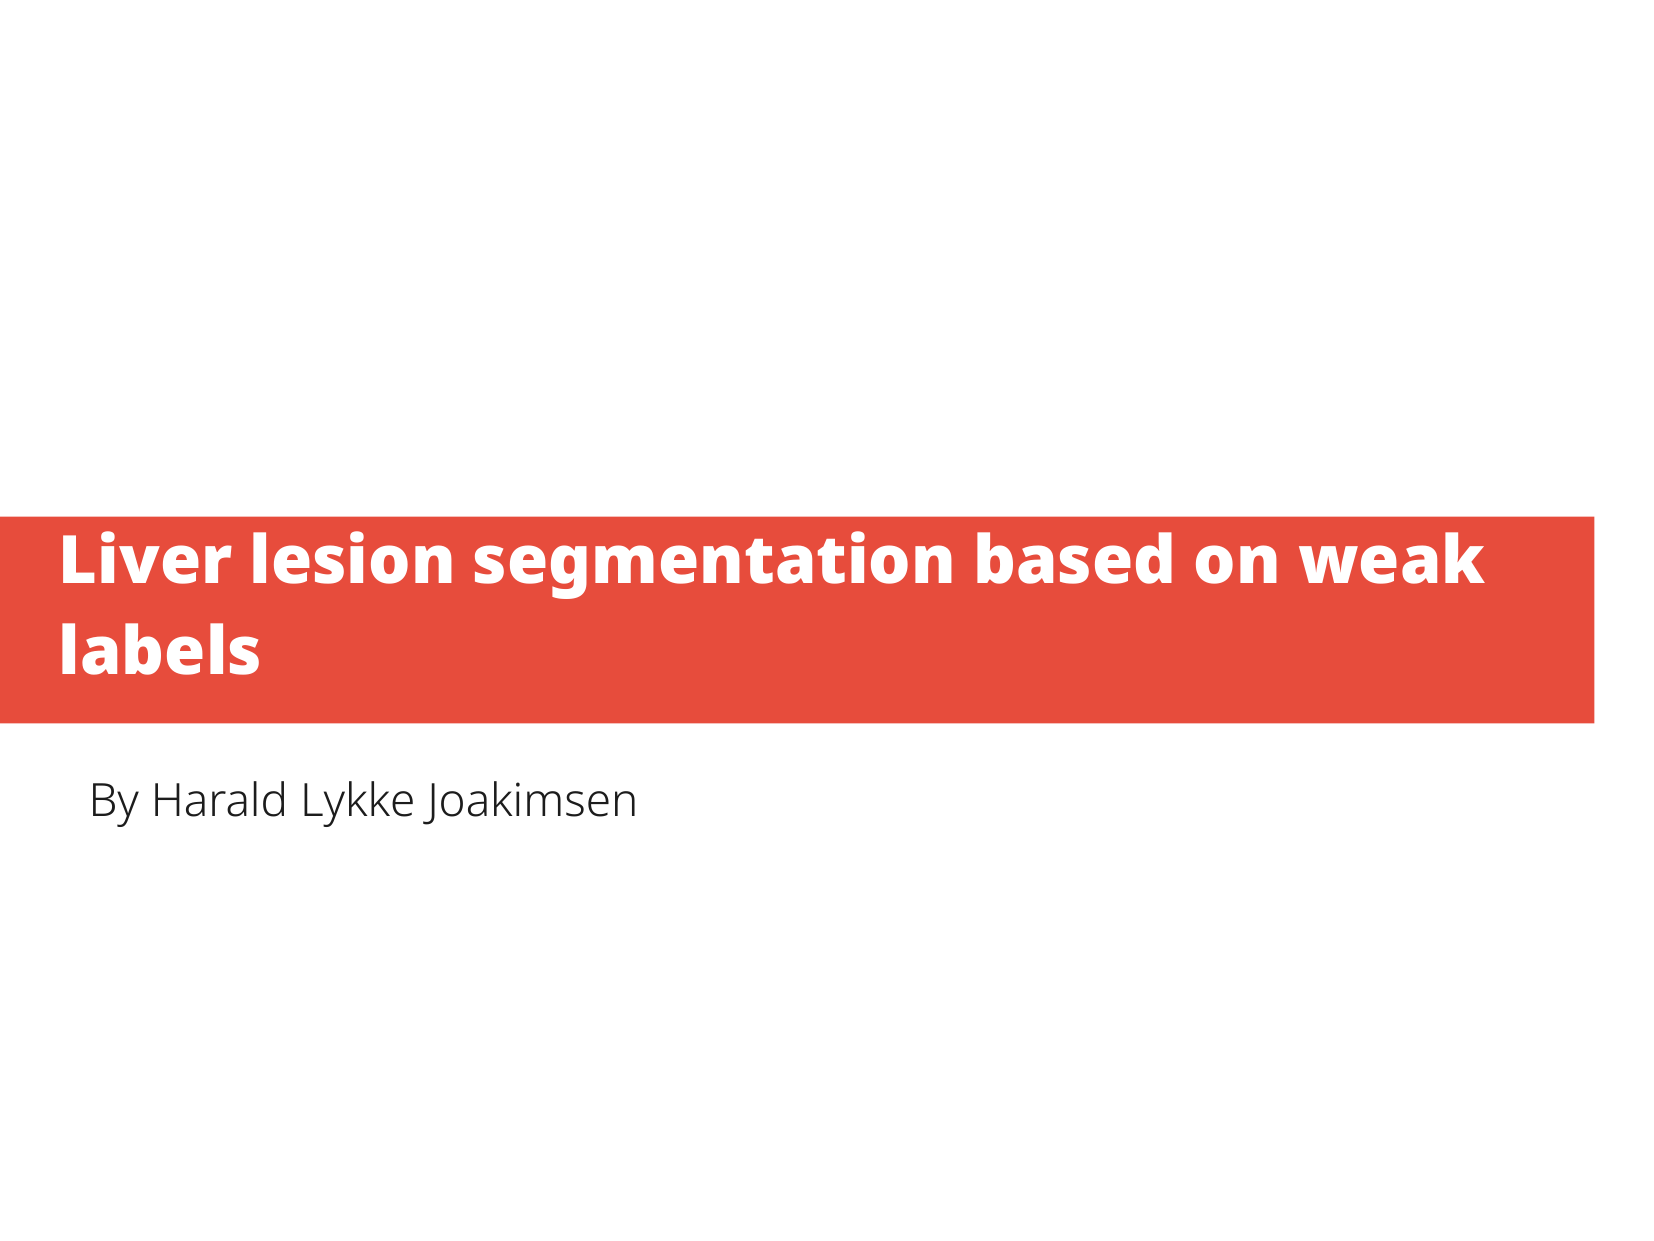

# Liver lesion segmentation based on weak labels
By Harald Lykke Joakimsen